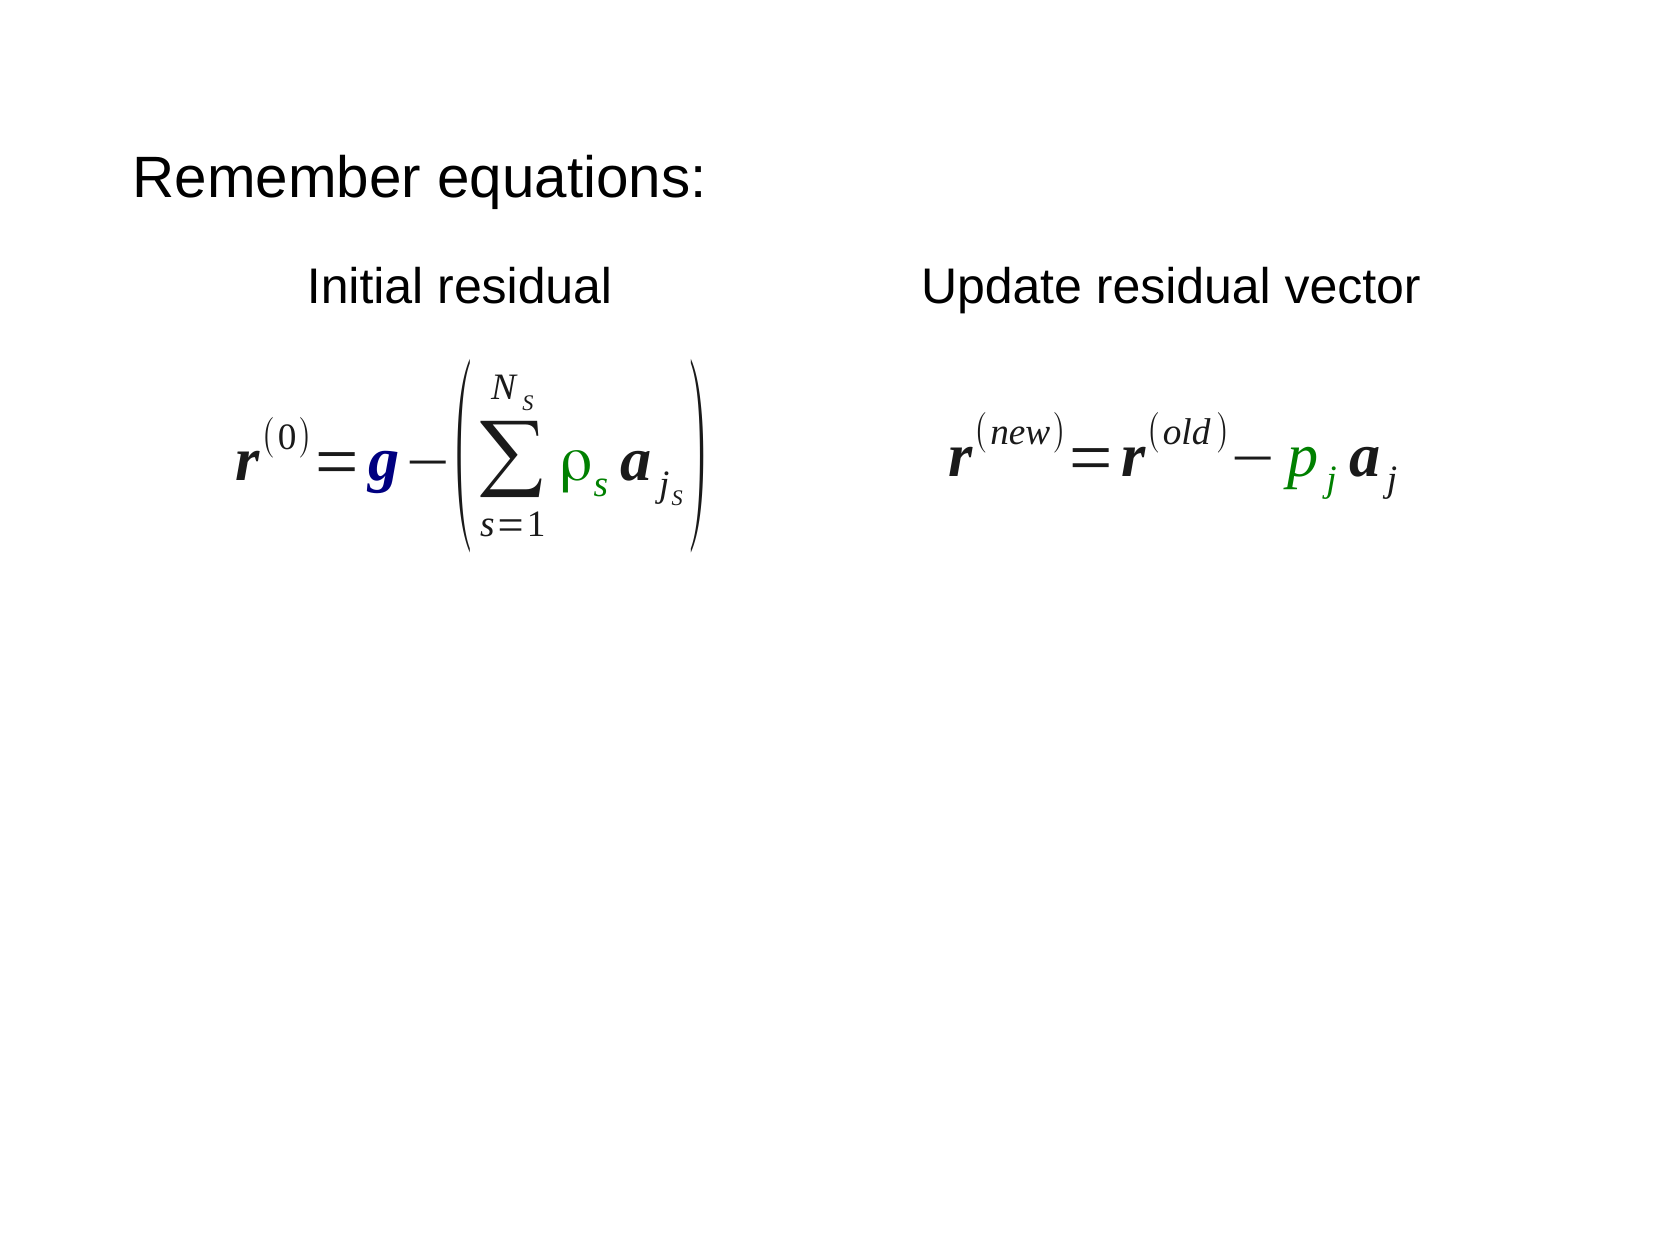

Remember equations:
Initial residual
Update residual vector